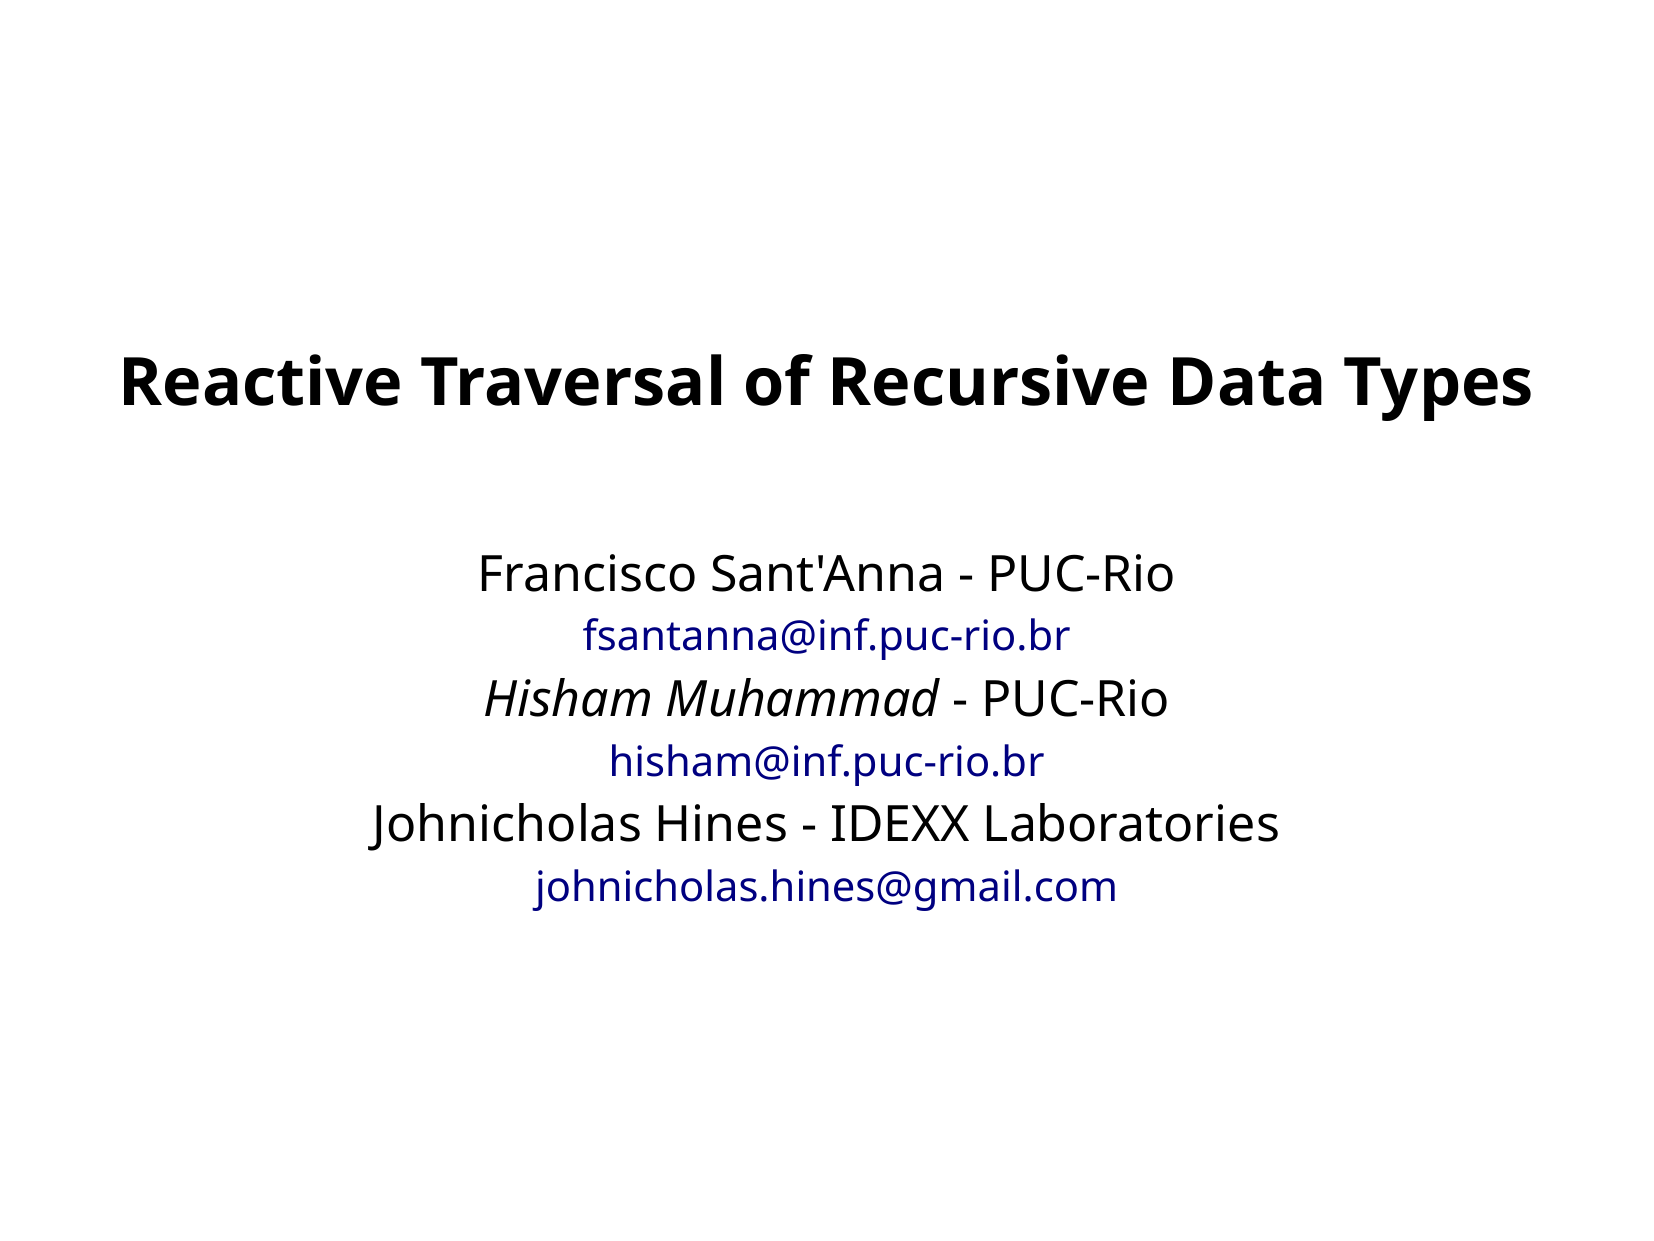

# Reactive Traversal of Recursive Data Types
Francisco Sant'Anna - PUC-Rio
fsantanna@inf.puc-rio.br
Hisham Muhammad - PUC-Rio
hisham@inf.puc-rio.br
Johnicholas Hines - IDEXX Laboratories
johnicholas.hines@gmail.com